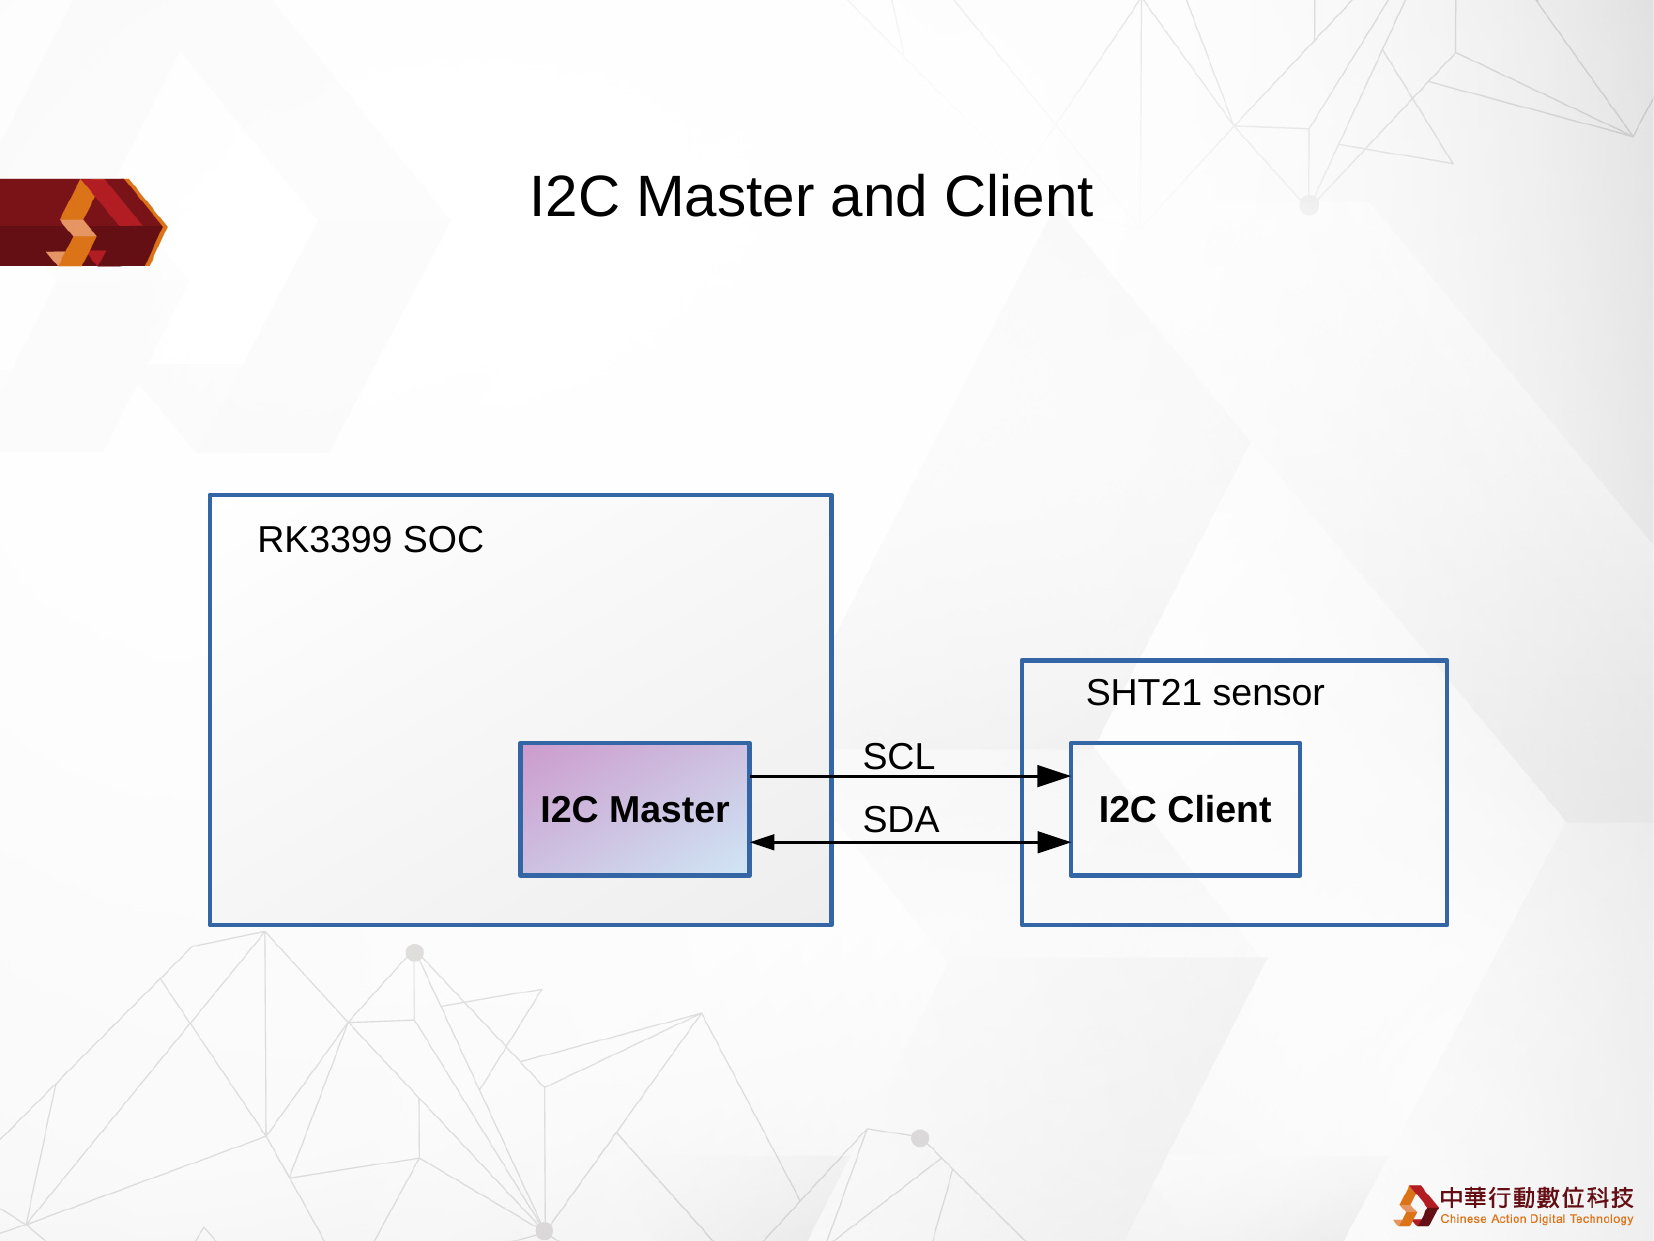

# I2C Master and Client
RK3399 SOC
SHT21 sensor
SCL
I2C Master
I2C Client
SDA